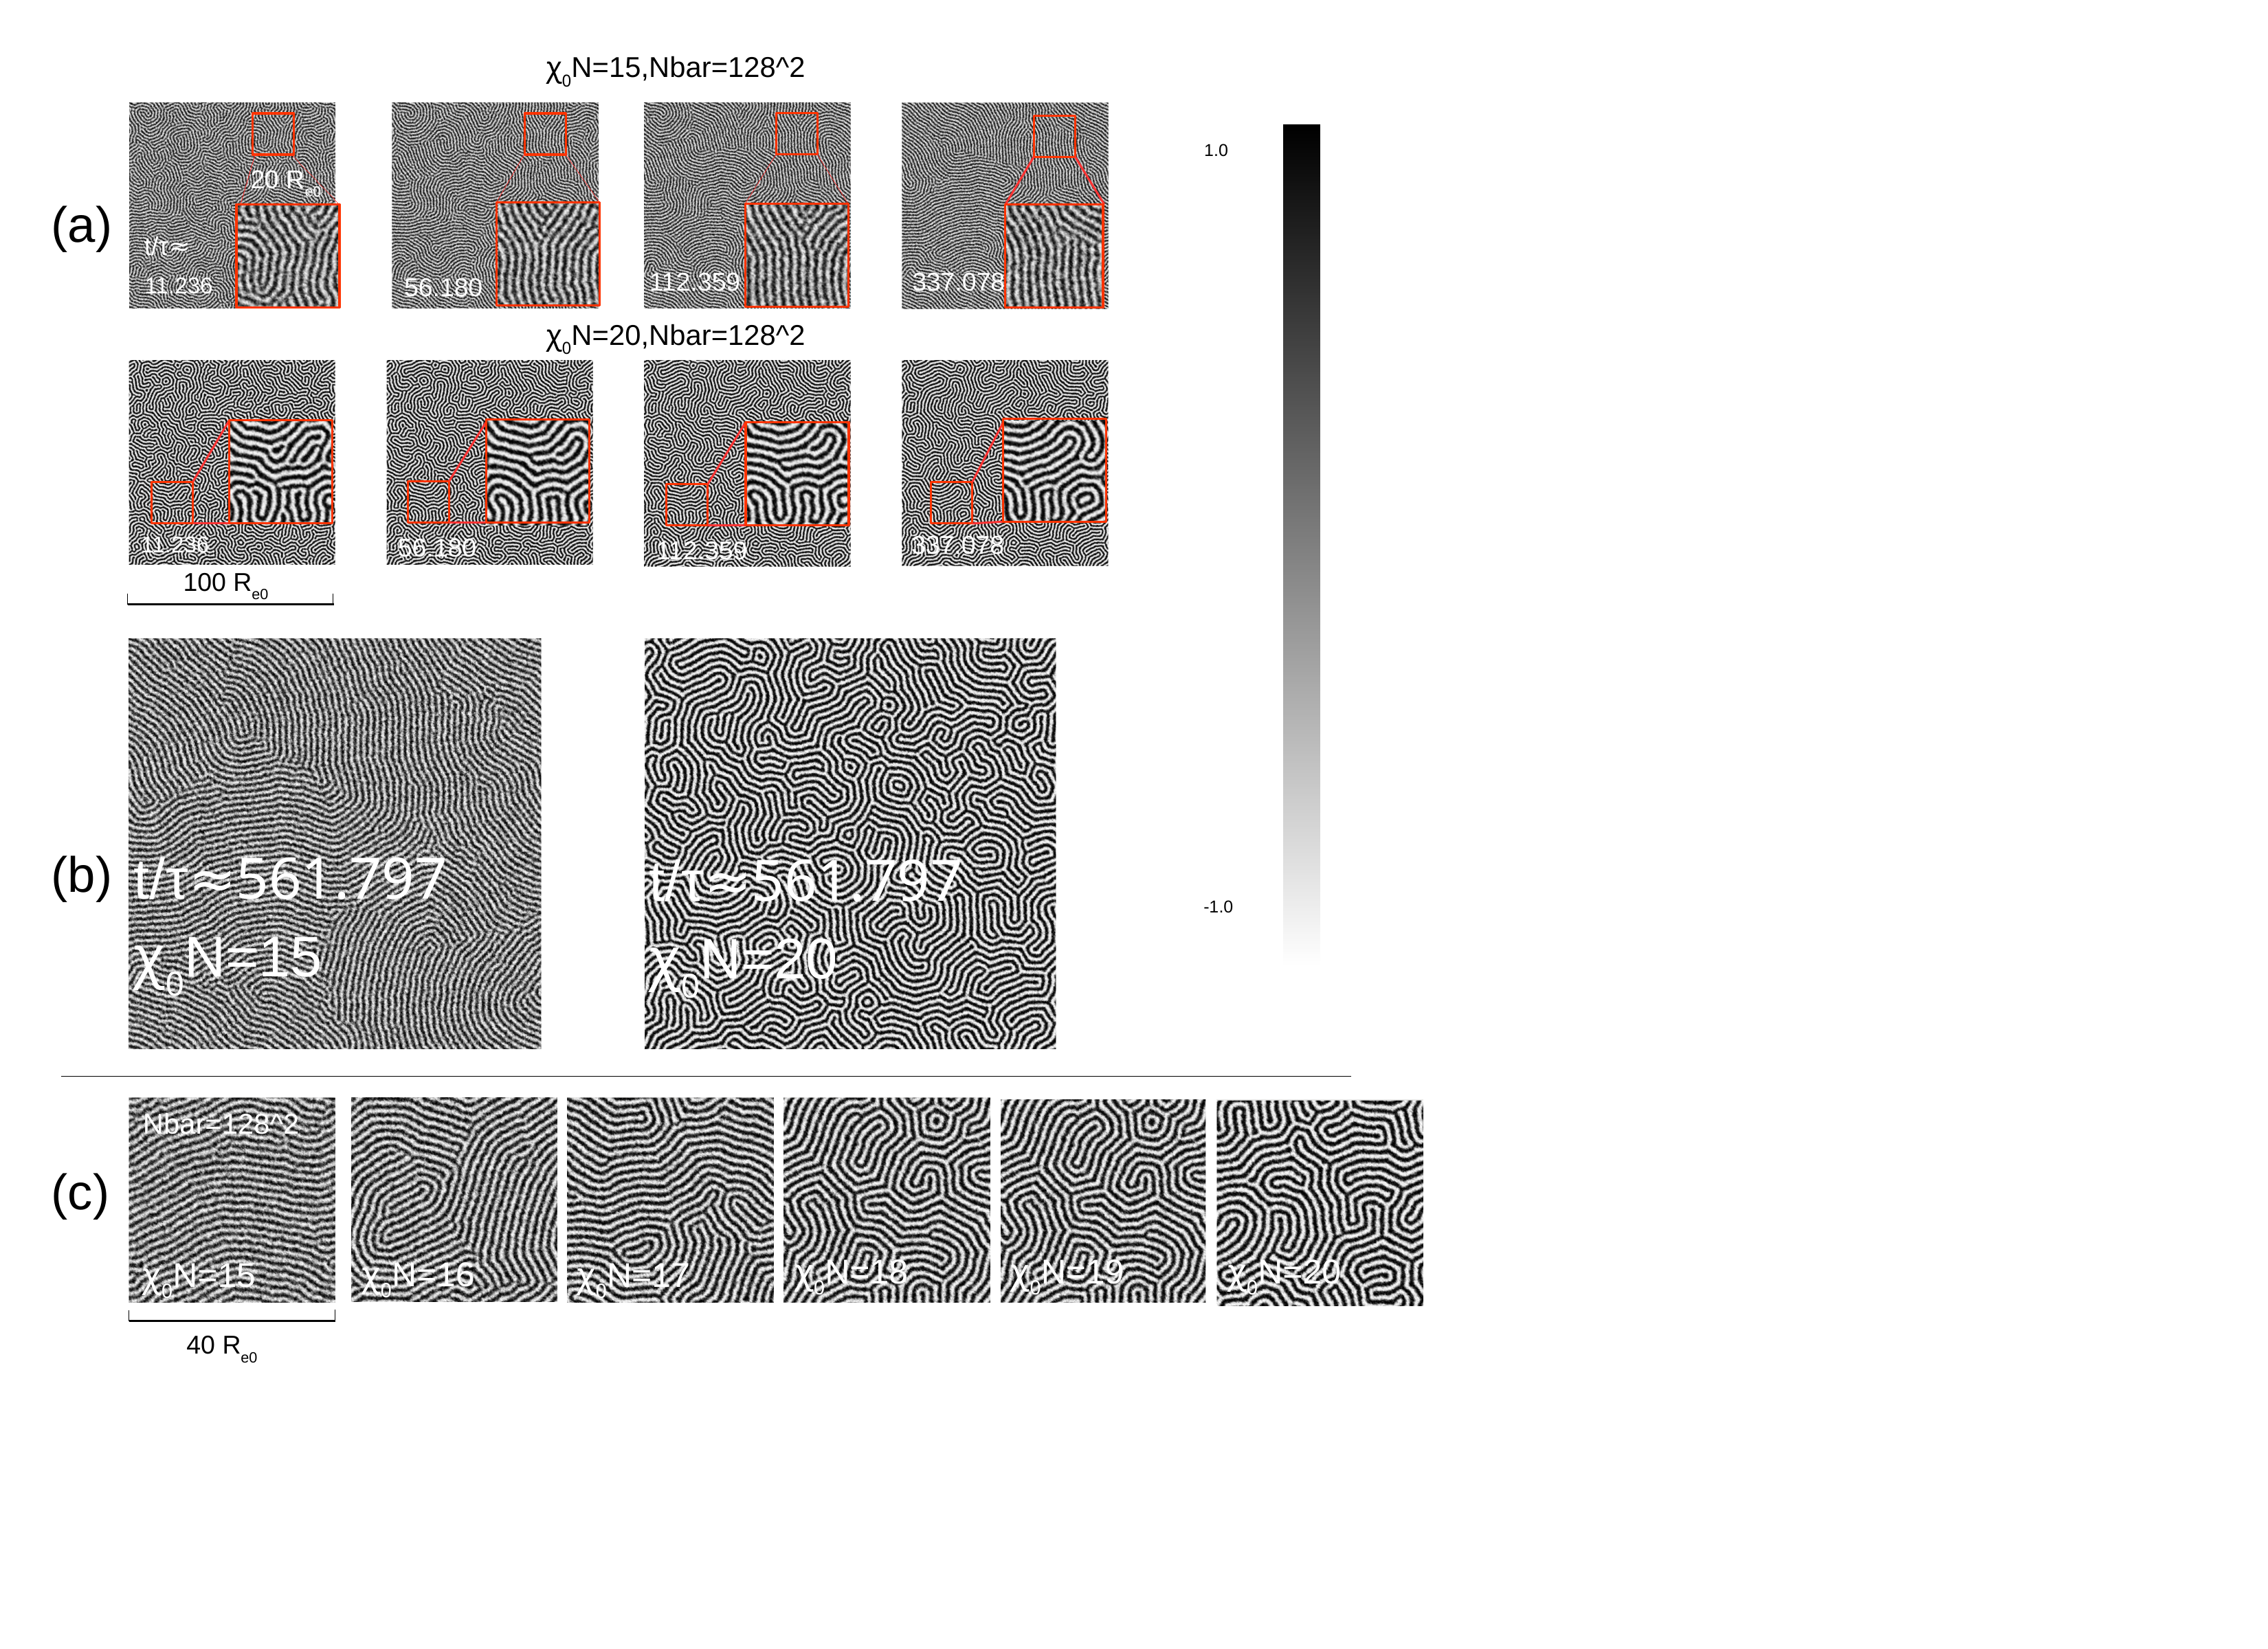

χ0N=15,Nbar=128^2
1.0
20 Re0
(a)
t/τ≈
112.359
337.078
56.180
11.236
χ0N=20,Nbar=128^2
337.078
11.236
56.180
112.359
100 Re0
t/τ≈561.797
χ0N=15
t/τ≈561.797
χ0N=20
(b)
-1.0
Nbar=128^2
(c)
χ0N=18
χ0N=19
χ0N=20
χ0N=16
χ0N=15
χ0N=17
40 Re0